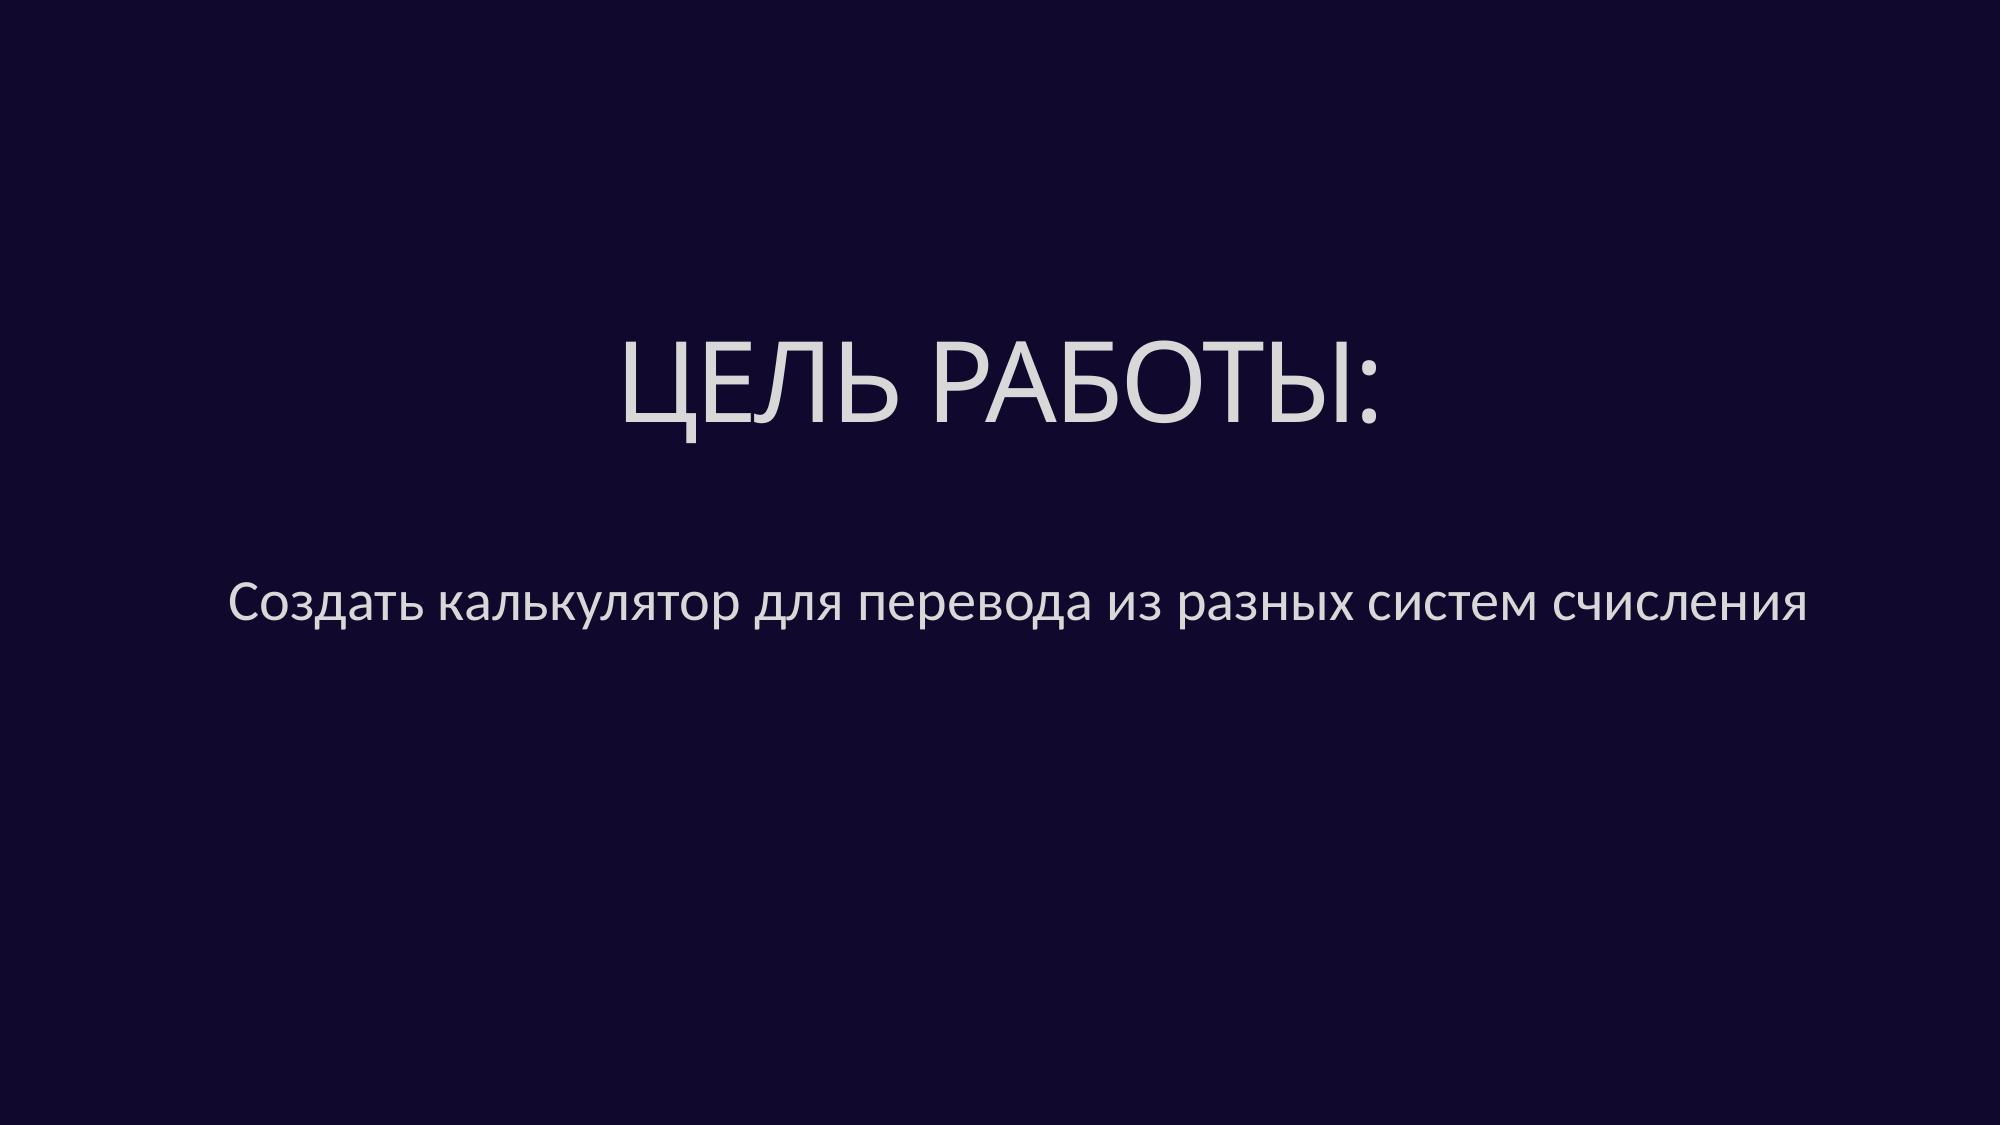

# ЦЕЛЬ РАБОТЫ:
Создать калькулятор для перевода из разных систем счисления